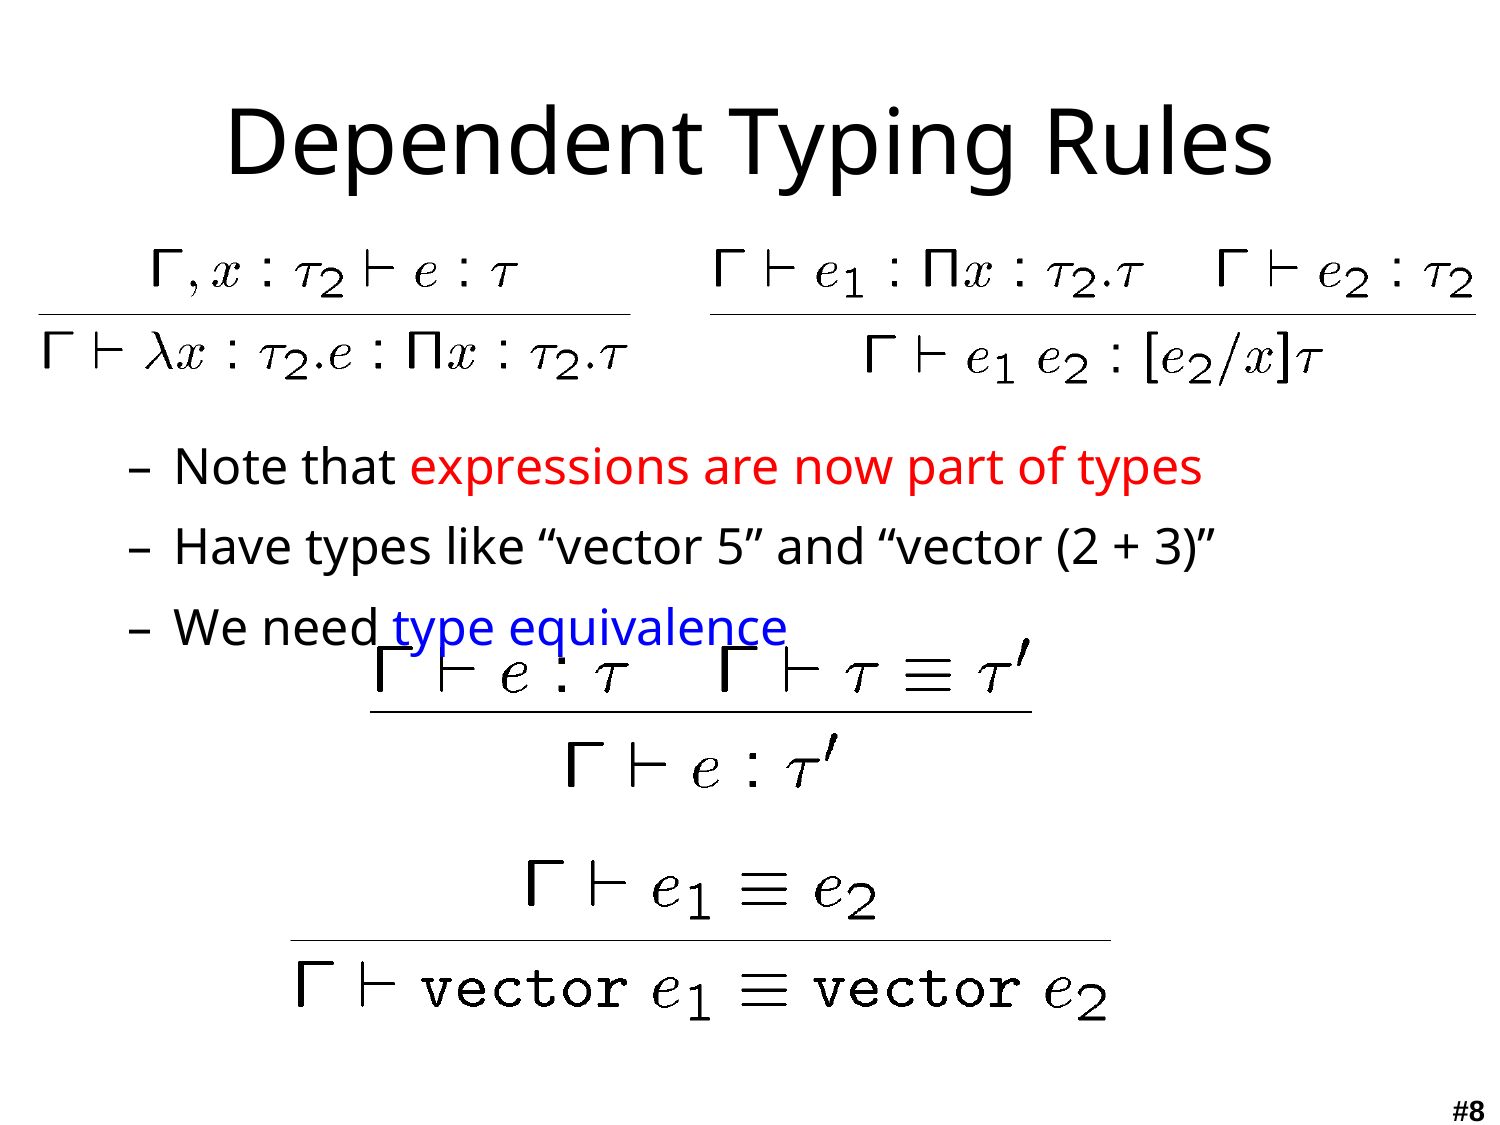

# Dependent Typing Rules
Note that expressions are now part of types
Have types like “vector 5” and “vector (2 + 3)”
We need type equivalence
8